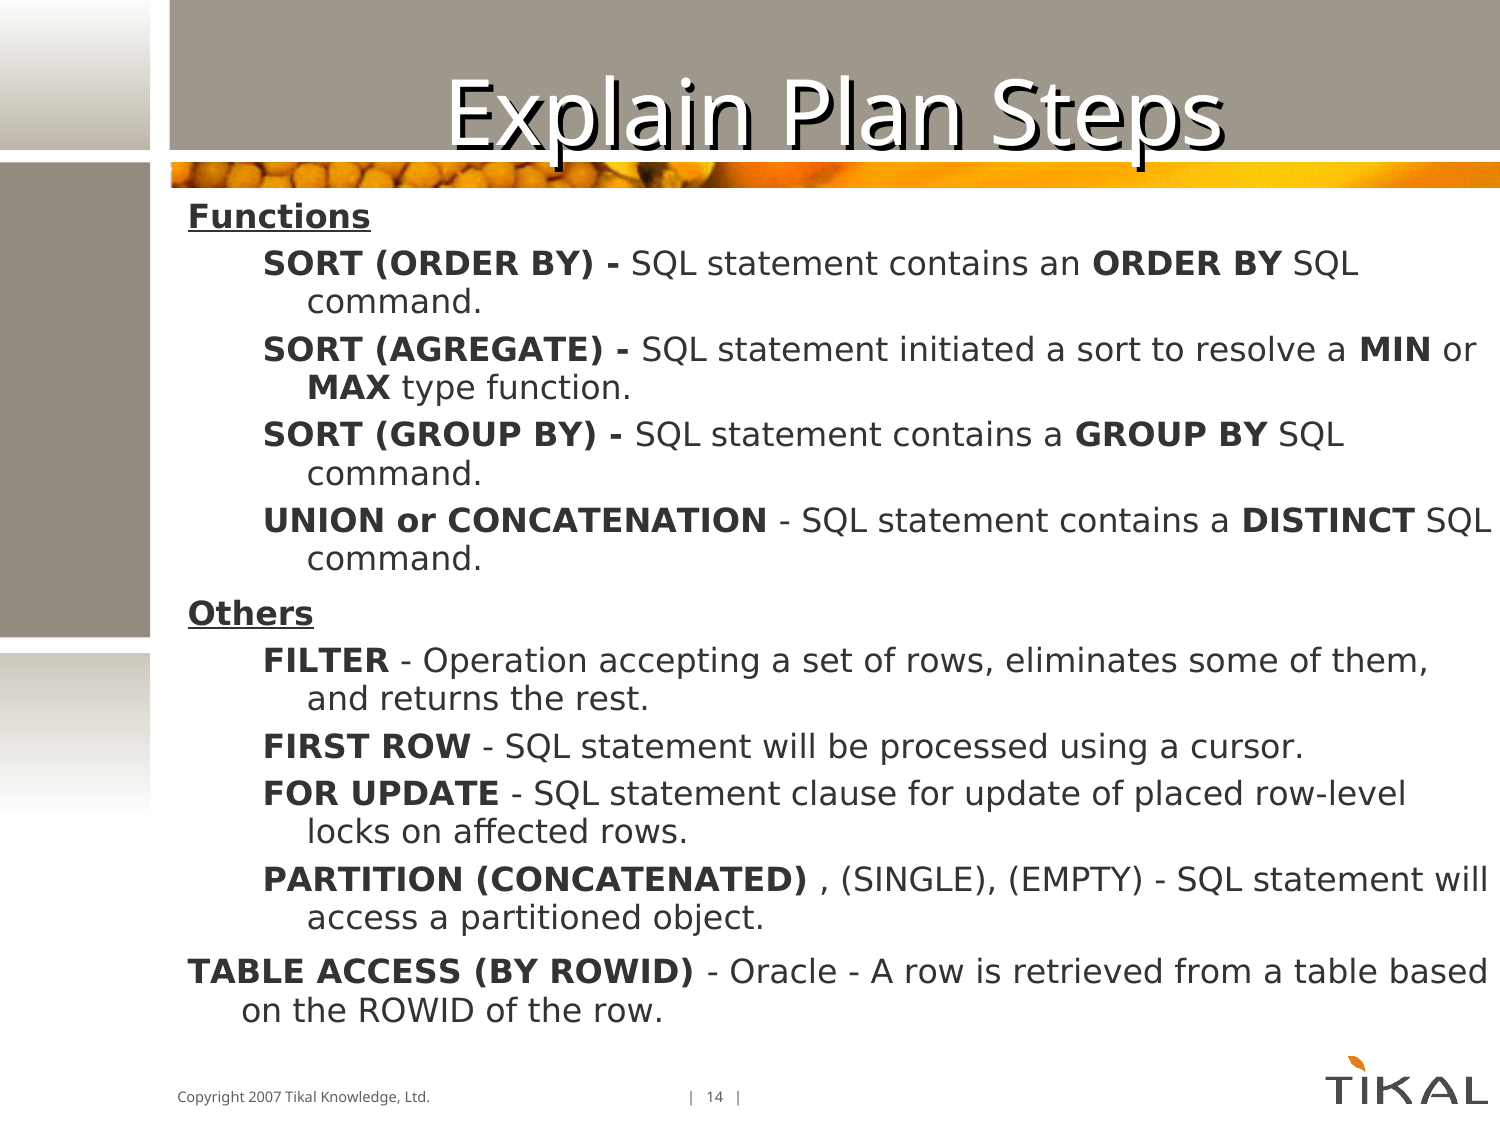

# Explain Plan Steps
Functions
SORT (ORDER BY) - SQL statement contains an ORDER BY SQL command.
SORT (AGREGATE) - SQL statement initiated a sort to resolve a MIN or MAX type function.
SORT (GROUP BY) - SQL statement contains a GROUP BY SQL command.
UNION or CONCATENATION - SQL statement contains a DISTINCT SQL command.
Others
FILTER - Operation accepting a set of rows, eliminates some of them, and returns the rest.
FIRST ROW - SQL statement will be processed using a cursor.
FOR UPDATE - SQL statement clause for update of placed row-level locks on affected rows.
PARTITION (CONCATENATED) , (SINGLE), (EMPTY) - SQL statement will access a partitioned object.
TABLE ACCESS (BY ROWID) - Oracle - A row is retrieved from a table based on the ROWID of the row.